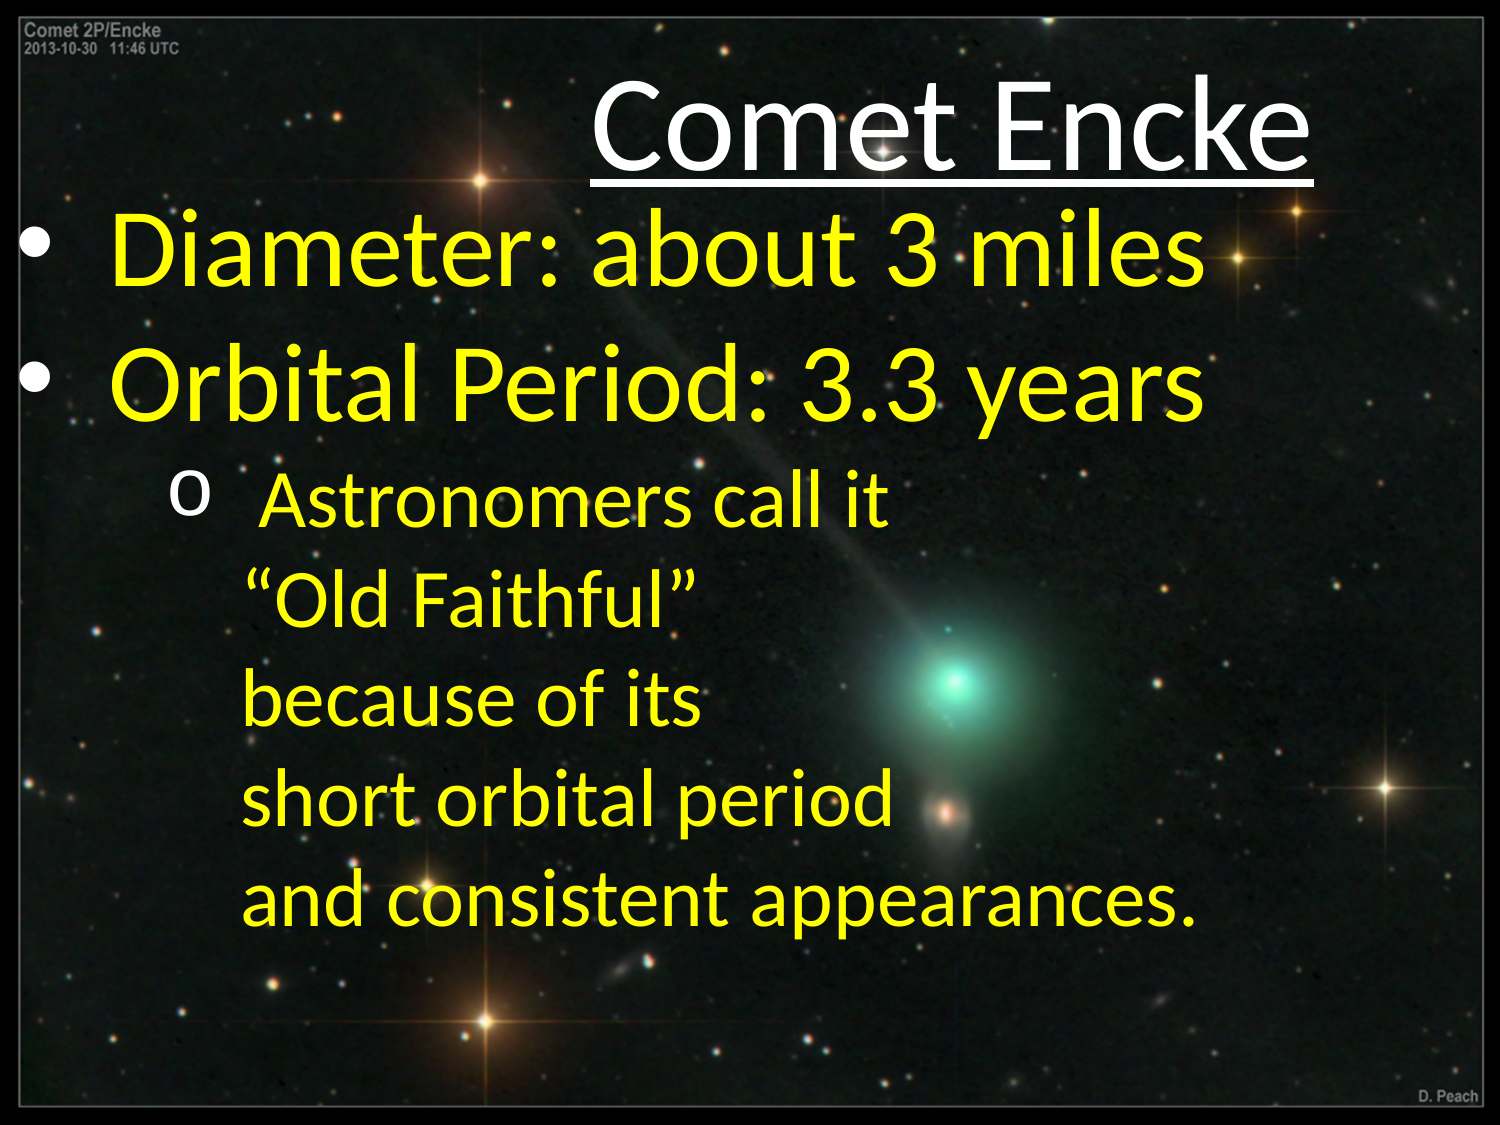

Comet Encke
Diameter: about 3 miles
Orbital Period: 3.3 years
Astronomers call it
	“Old Faithful”
	because of its
	short orbital period
	and consistent appearances.